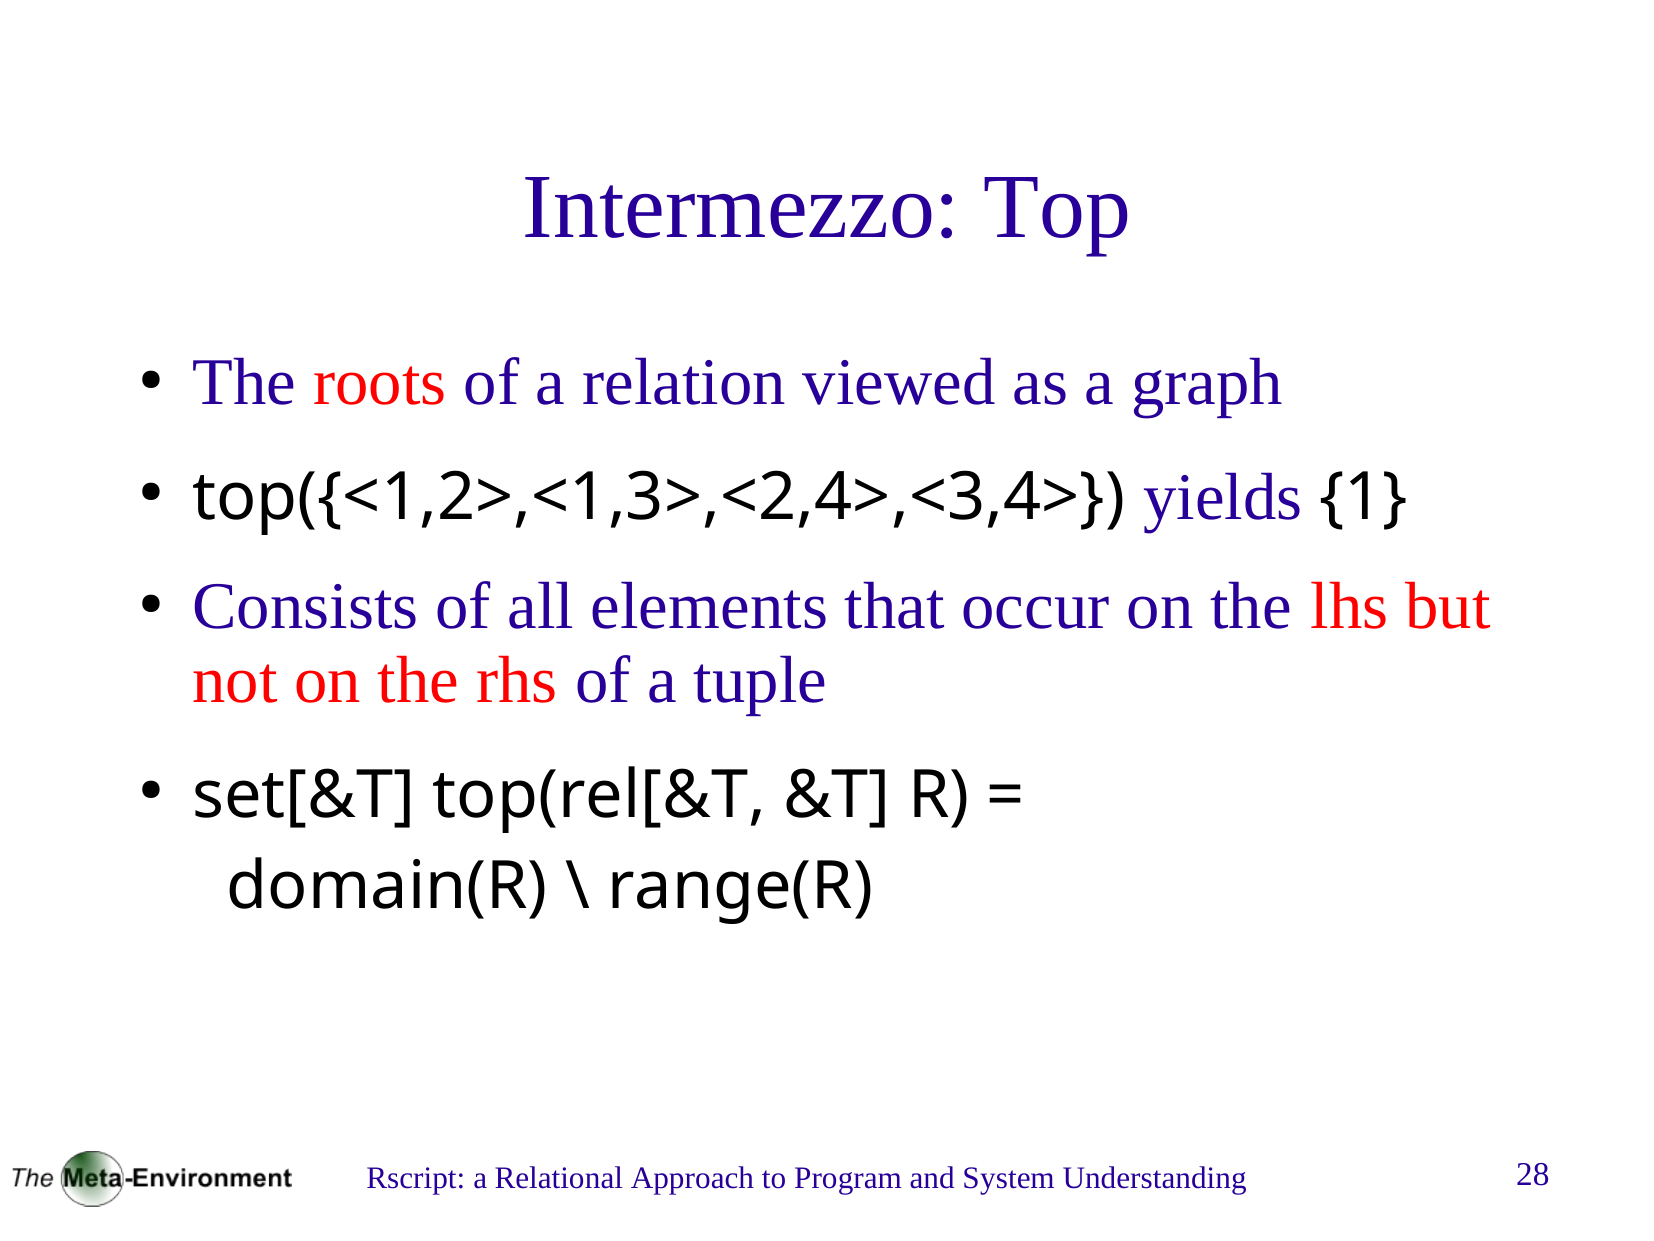

# Intermezzo: Top
The roots of a relation viewed as a graph
top({<1,2>,<1,3>,<2,4>,<3,4>}) yields {1}
Consists of all elements that occur on the lhs but not on the rhs of a tuple
set[&T] top(rel[&T, &T] R) = domain(R) \ range(R)